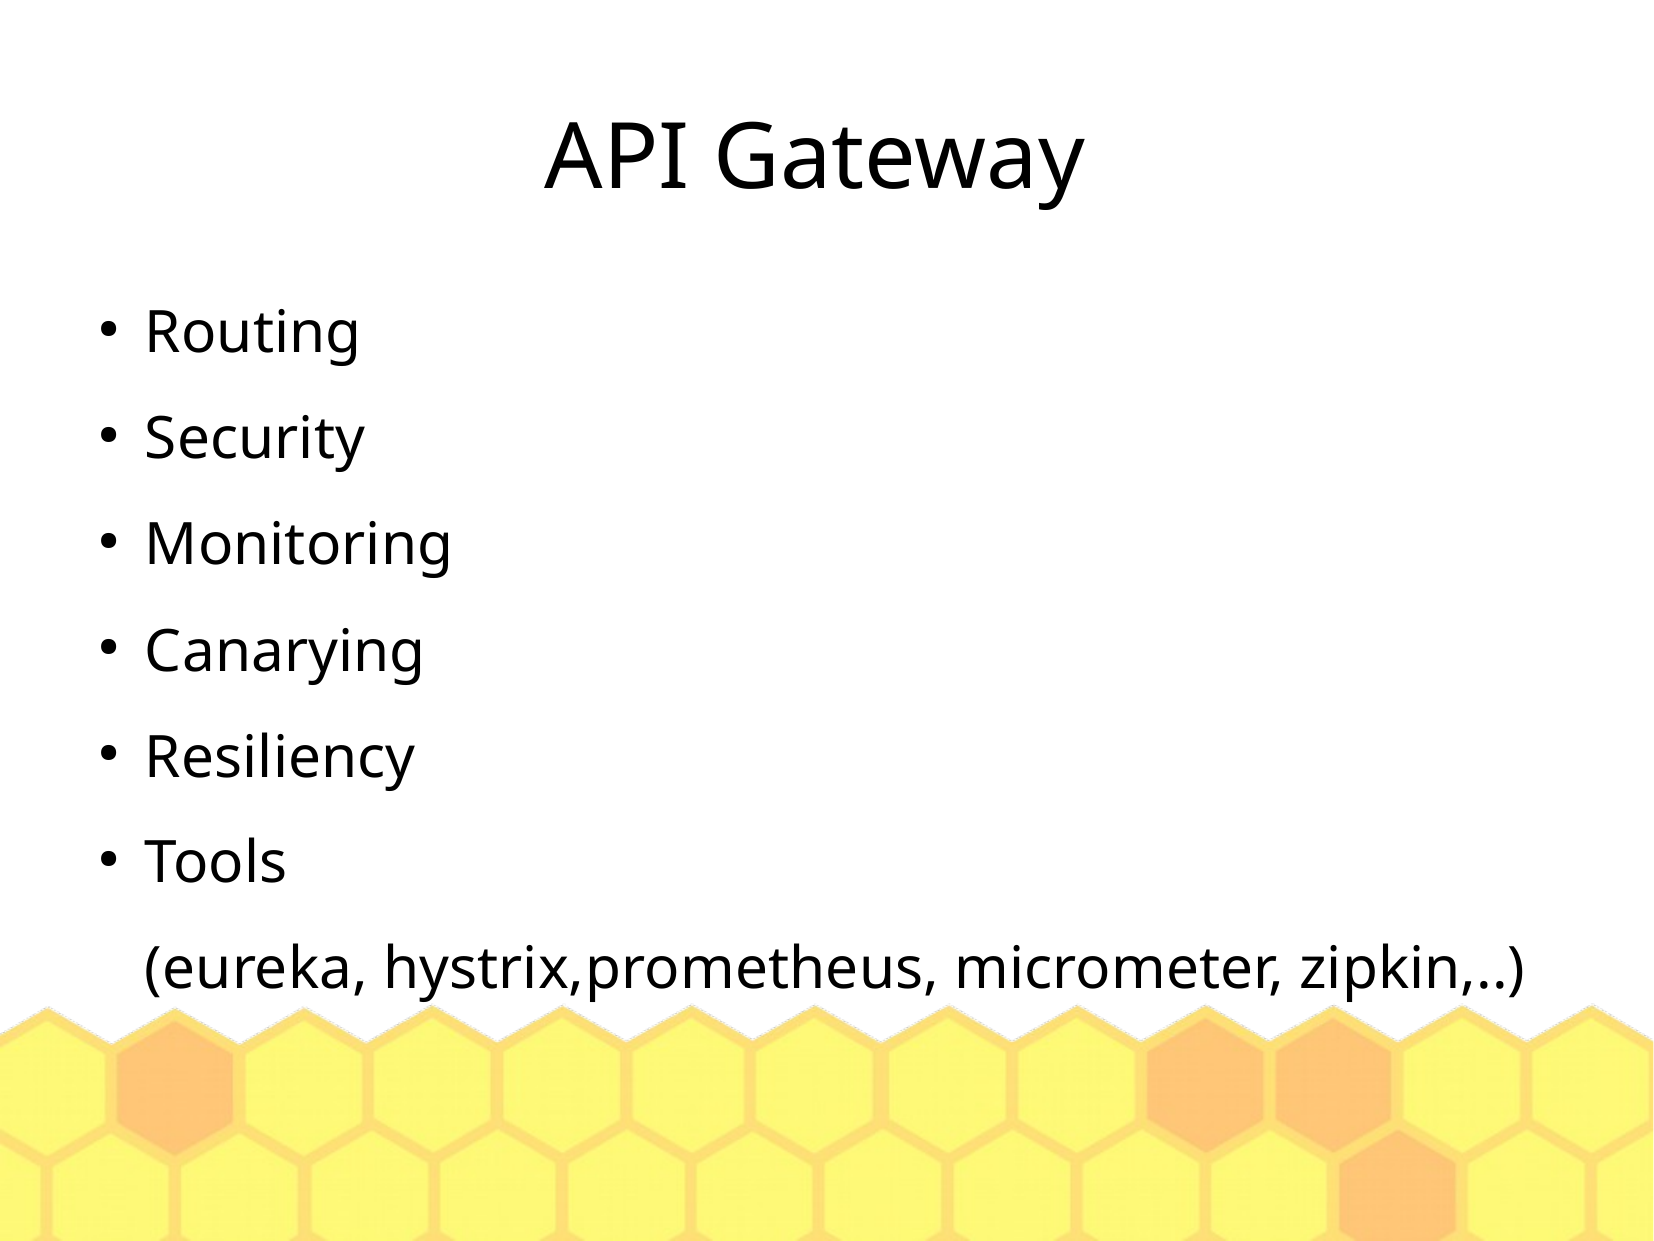

# API Gateway
Routing
Security
Monitoring
Canarying
Resiliency
Tools
(eureka, hystrix,prometheus, micrometer, zipkin,..)